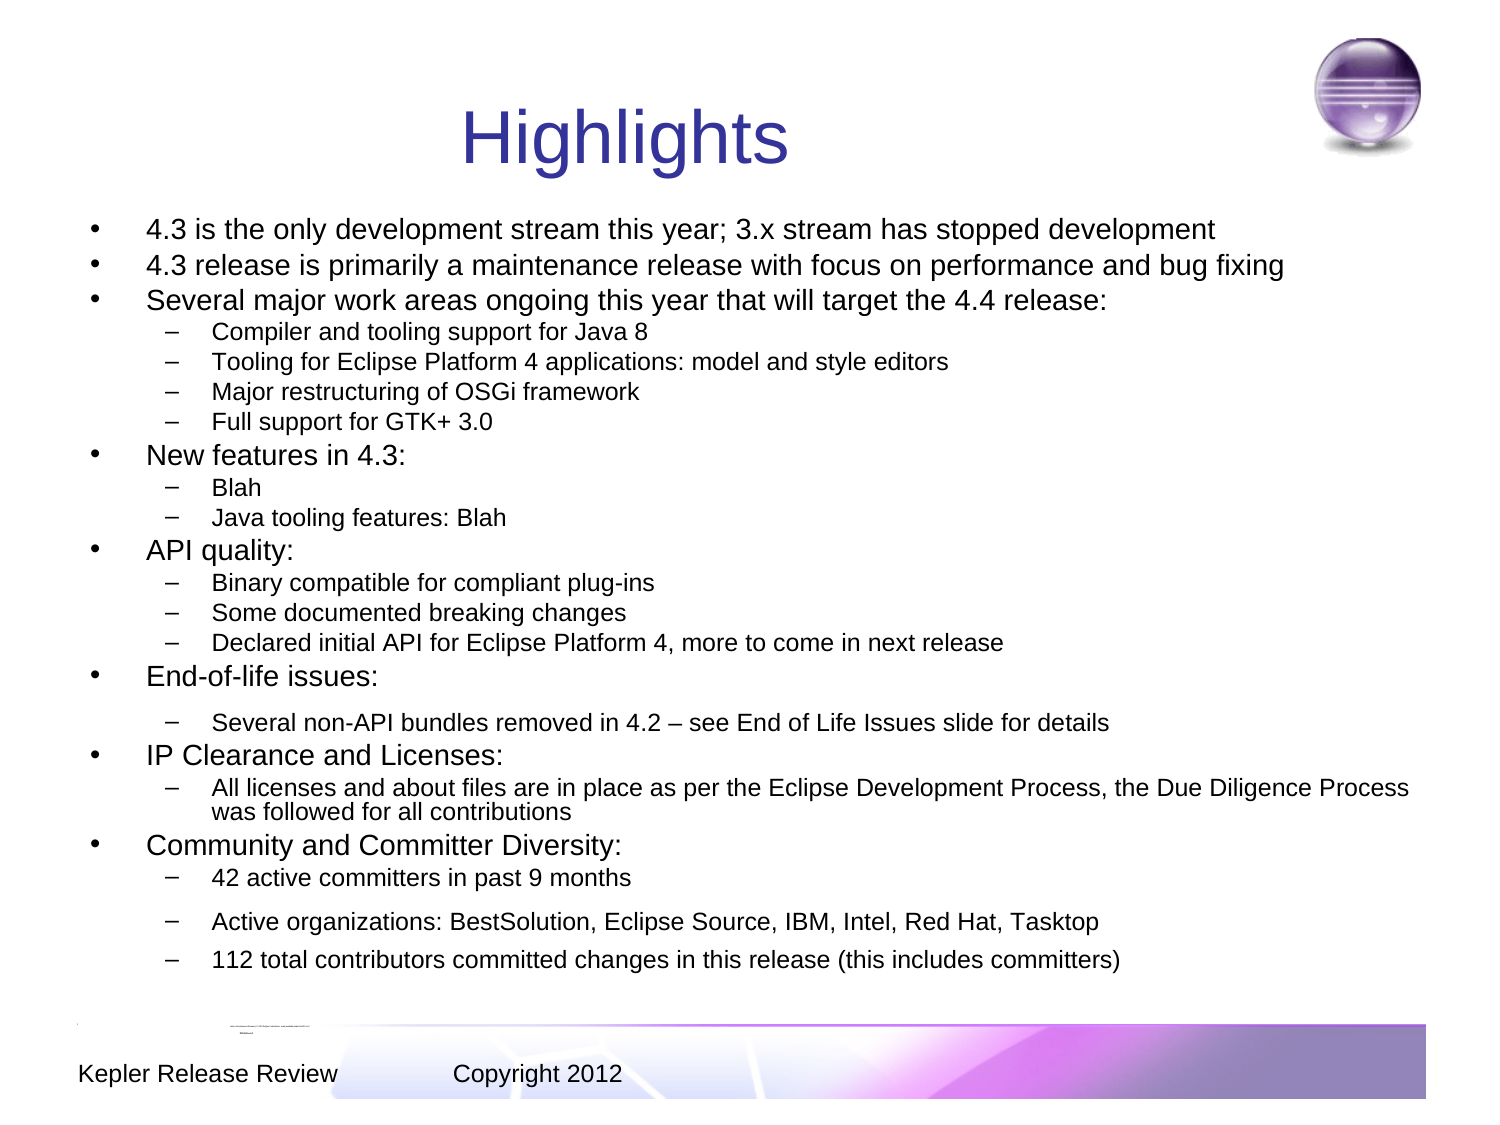

# Highlights
4.3 is the only development stream this year; 3.x stream has stopped development
4.3 release is primarily a maintenance release with focus on performance and bug fixing
Several major work areas ongoing this year that will target the 4.4 release:
Compiler and tooling support for Java 8
Tooling for Eclipse Platform 4 applications: model and style editors
Major restructuring of OSGi framework
Full support for GTK+ 3.0
New features in 4.3:
Blah
Java tooling features: Blah
API quality:
Binary compatible for compliant plug-ins
Some documented breaking changes
Declared initial API for Eclipse Platform 4, more to come in next release
End-of-life issues:
Several non-API bundles removed in 4.2 – see End of Life Issues slide for details
IP Clearance and Licenses:
All licenses and about files are in place as per the Eclipse Development Process, the Due Diligence Process was followed for all contributions
Community and Committer Diversity:
42 active committers in past 9 months
Active organizations: BestSolution, Eclipse Source, IBM, Intel, Red Hat, Tasktop
112 total contributors committed changes in this release (this includes committers)
2
Copyright 2012